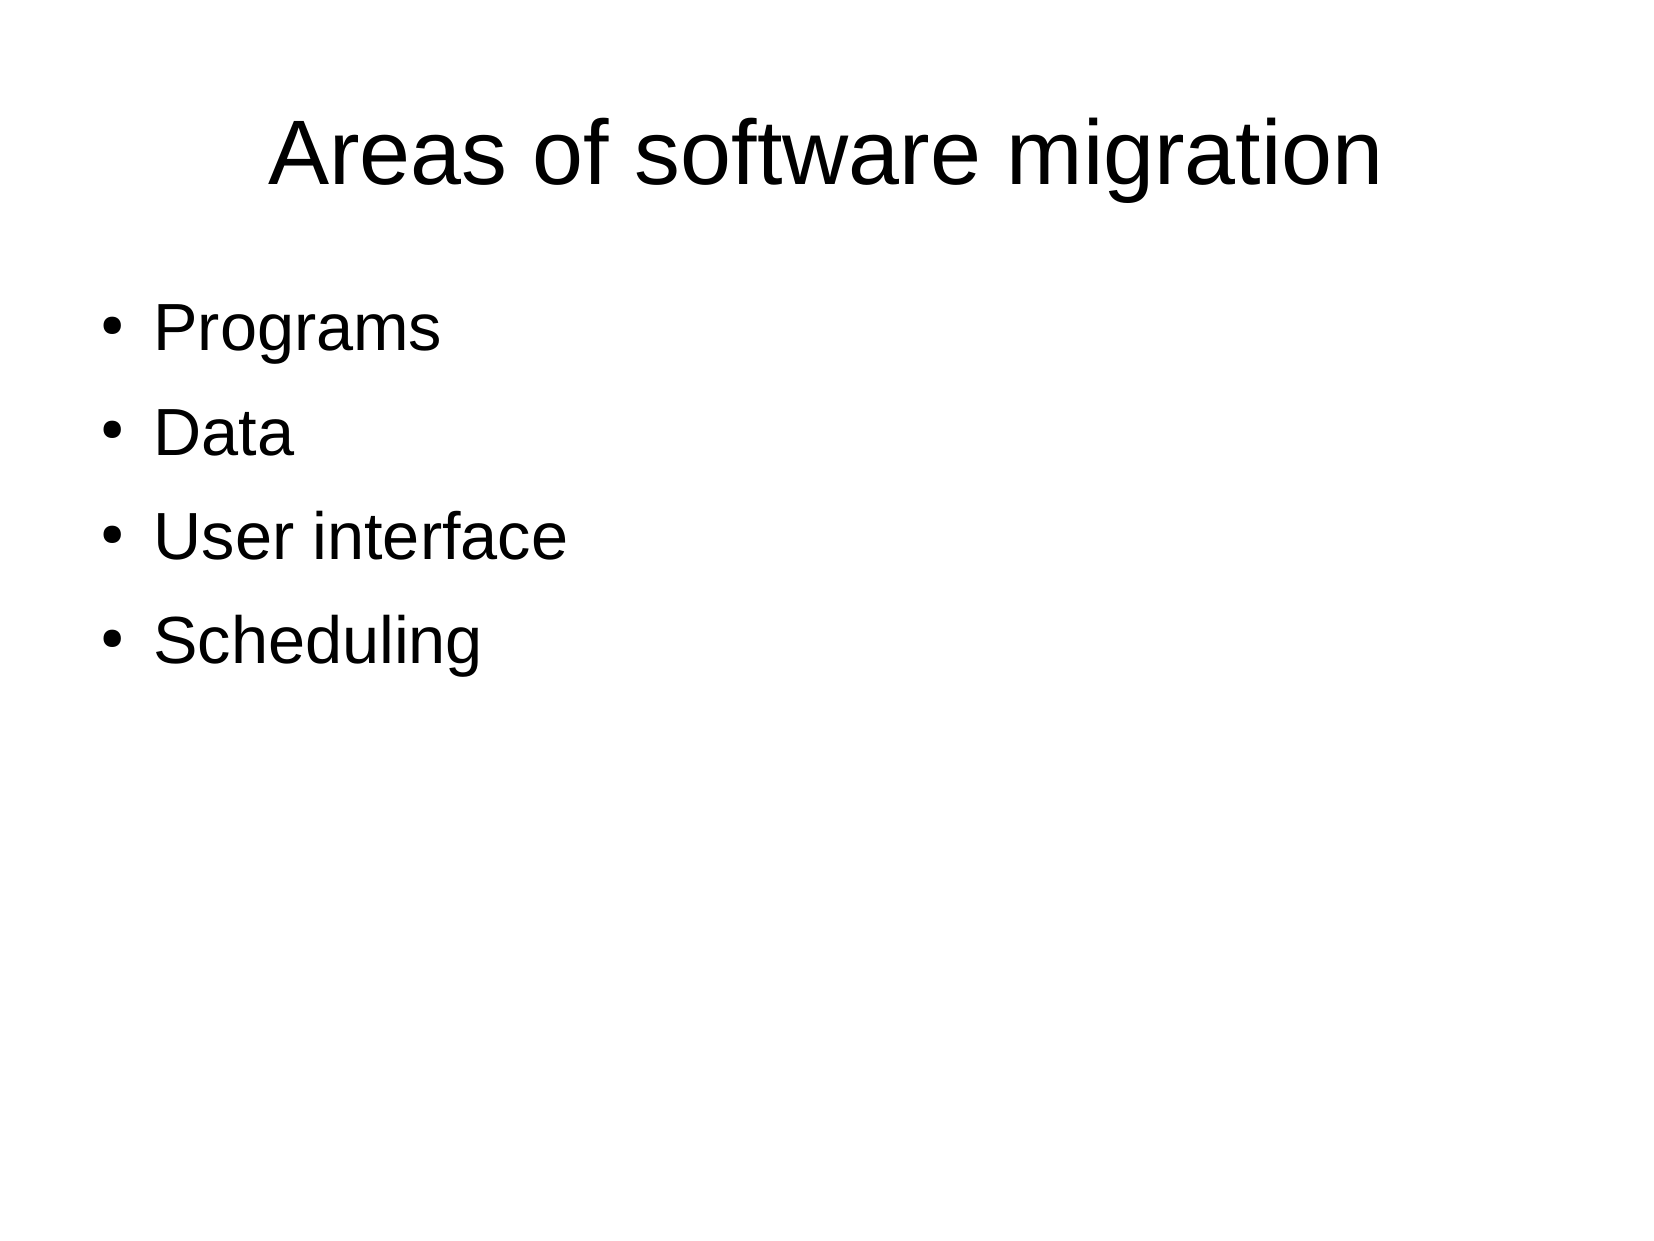

# Areas of software migration
Programs
Data
User interface
Scheduling